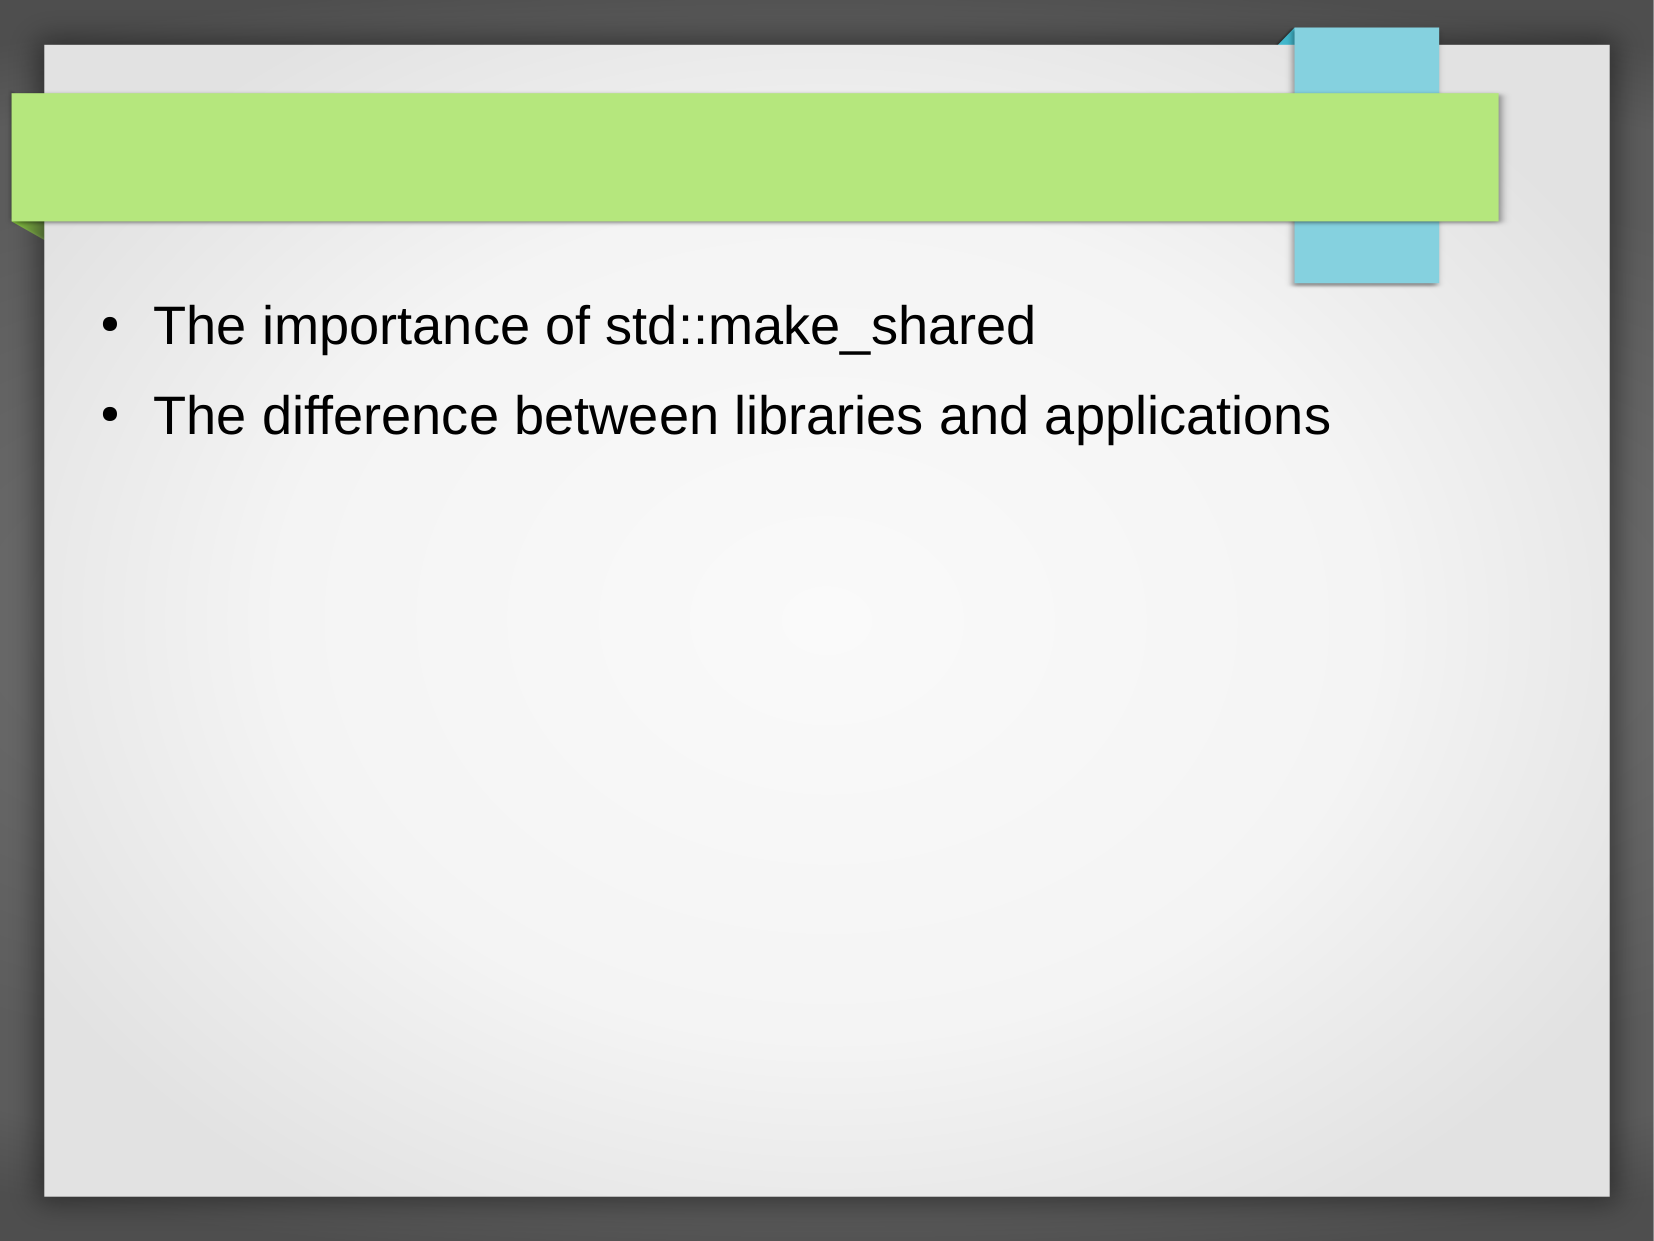

#
The importance of std::make_shared
The difference between libraries and applications